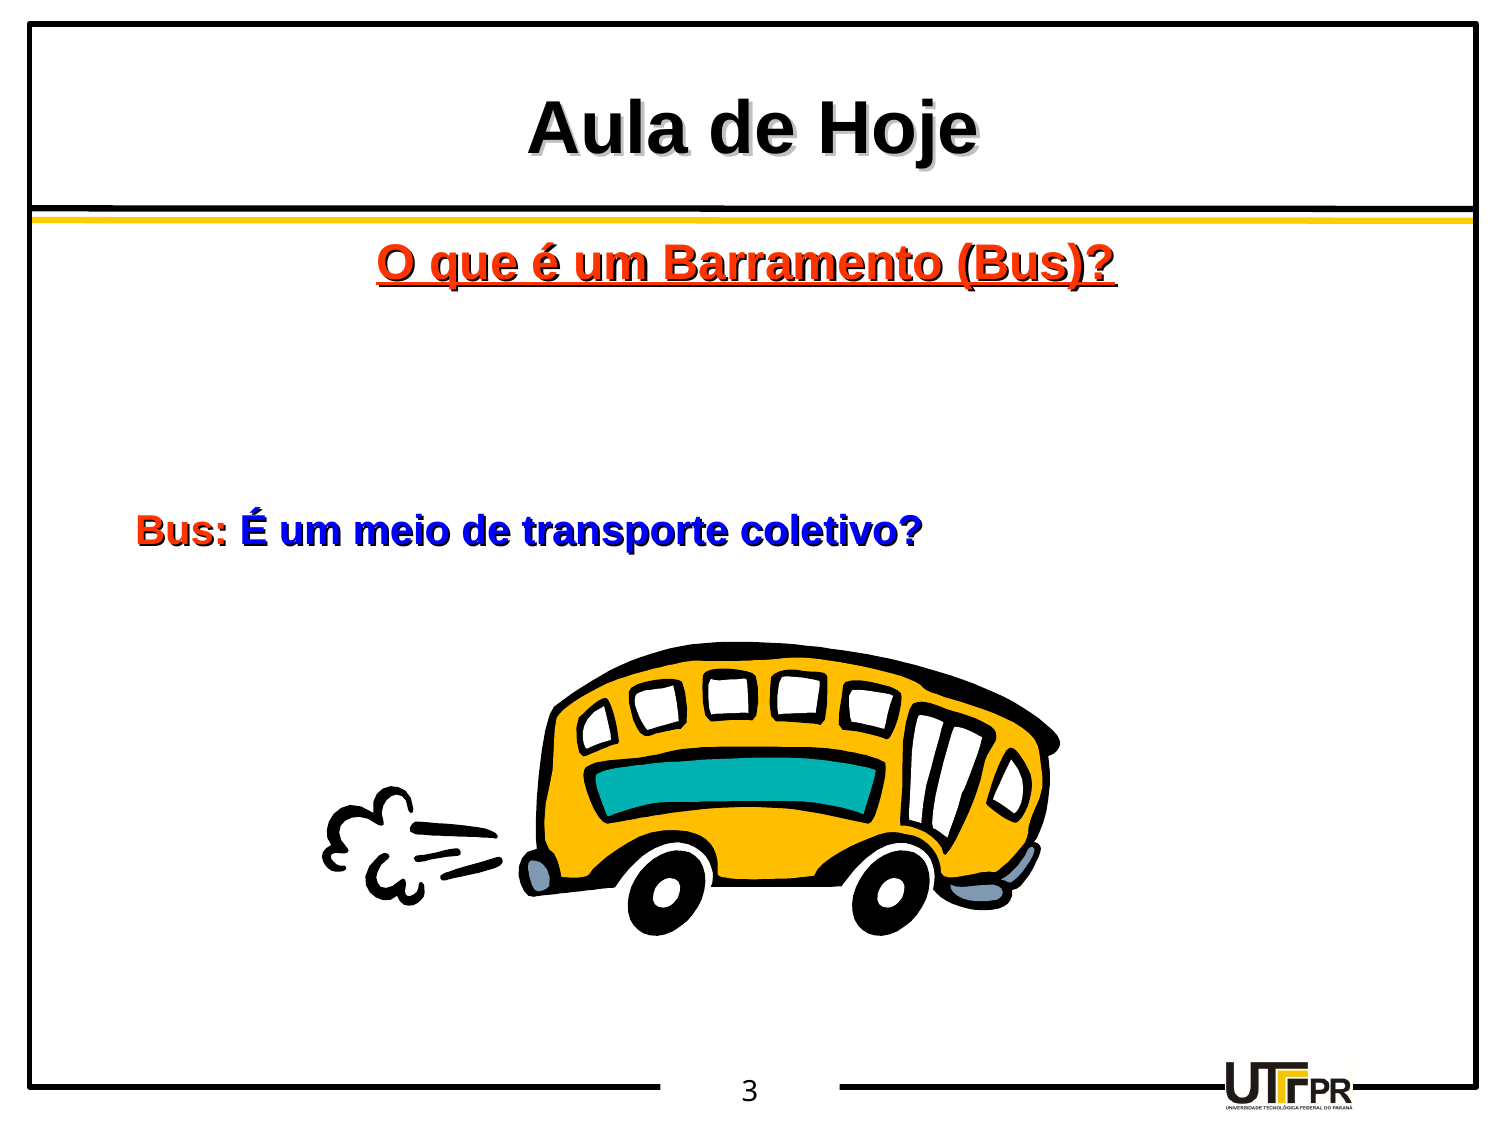

Aula de Hoje
# O que é um Barramento (Bus)?
Bus: É um meio de transporte coletivo?